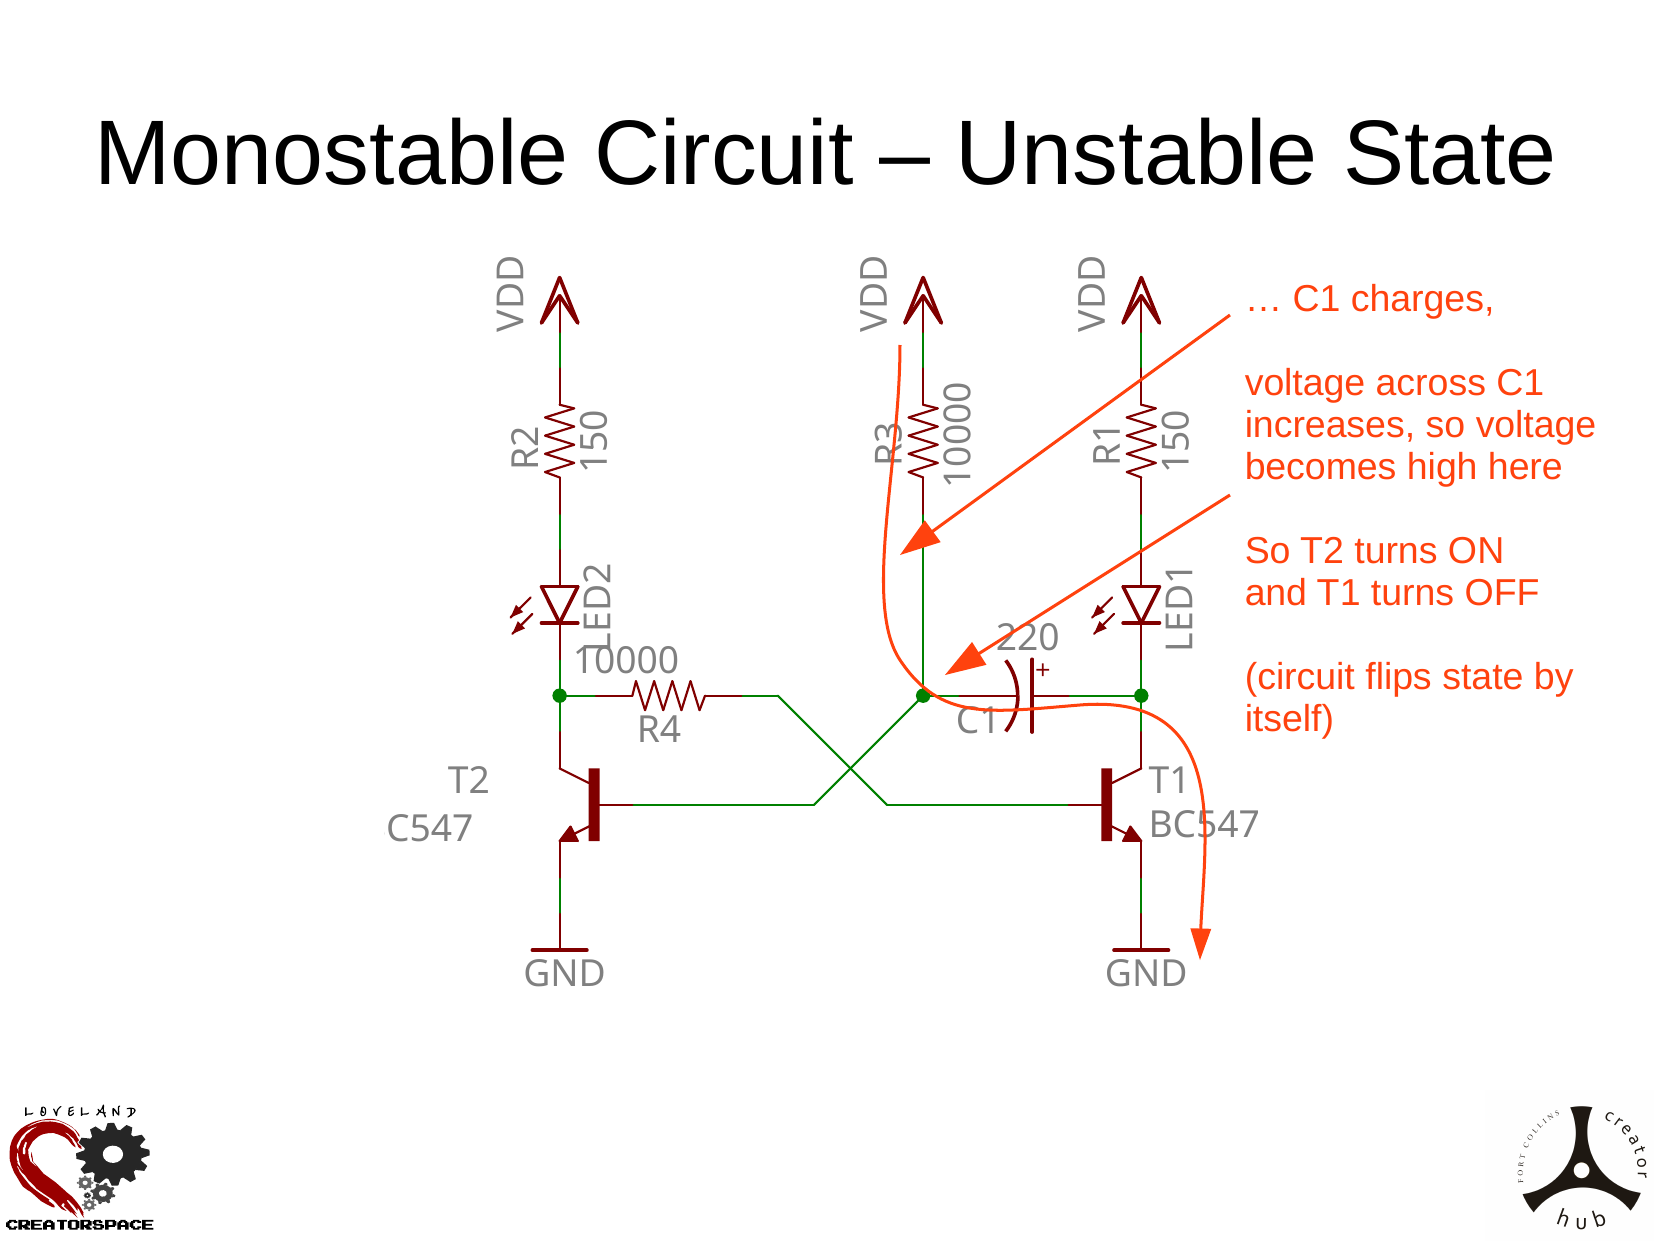

# Monostable Circuit – Unstable State
… C1 charges,
voltage across C1
increases, so voltage
becomes high here
So T2 turns ON
and T1 turns OFF
(circuit flips state by
itself)